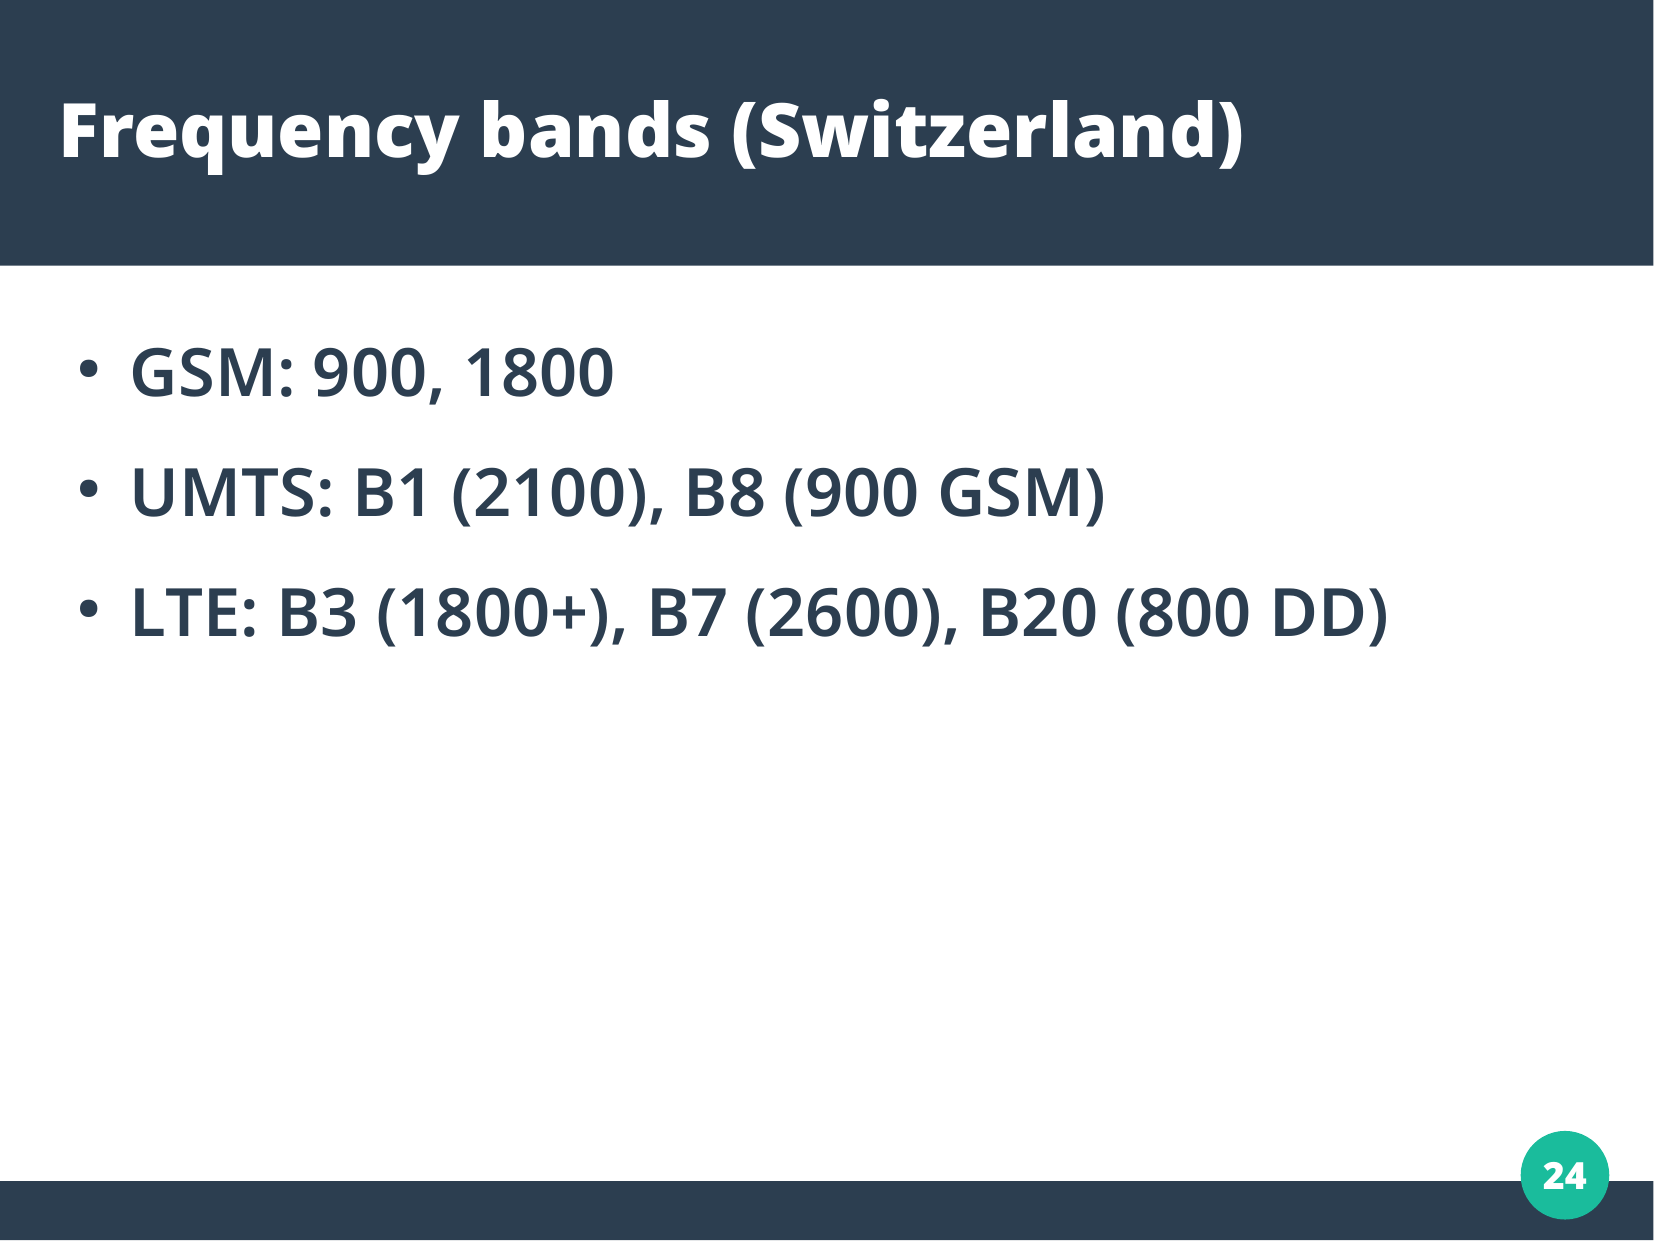

# Frequency bands (Switzerland)
GSM: 900, 1800
UMTS: B1 (2100), B8 (900 GSM)
LTE: B3 (1800+), B7 (2600), B20 (800 DD)
24